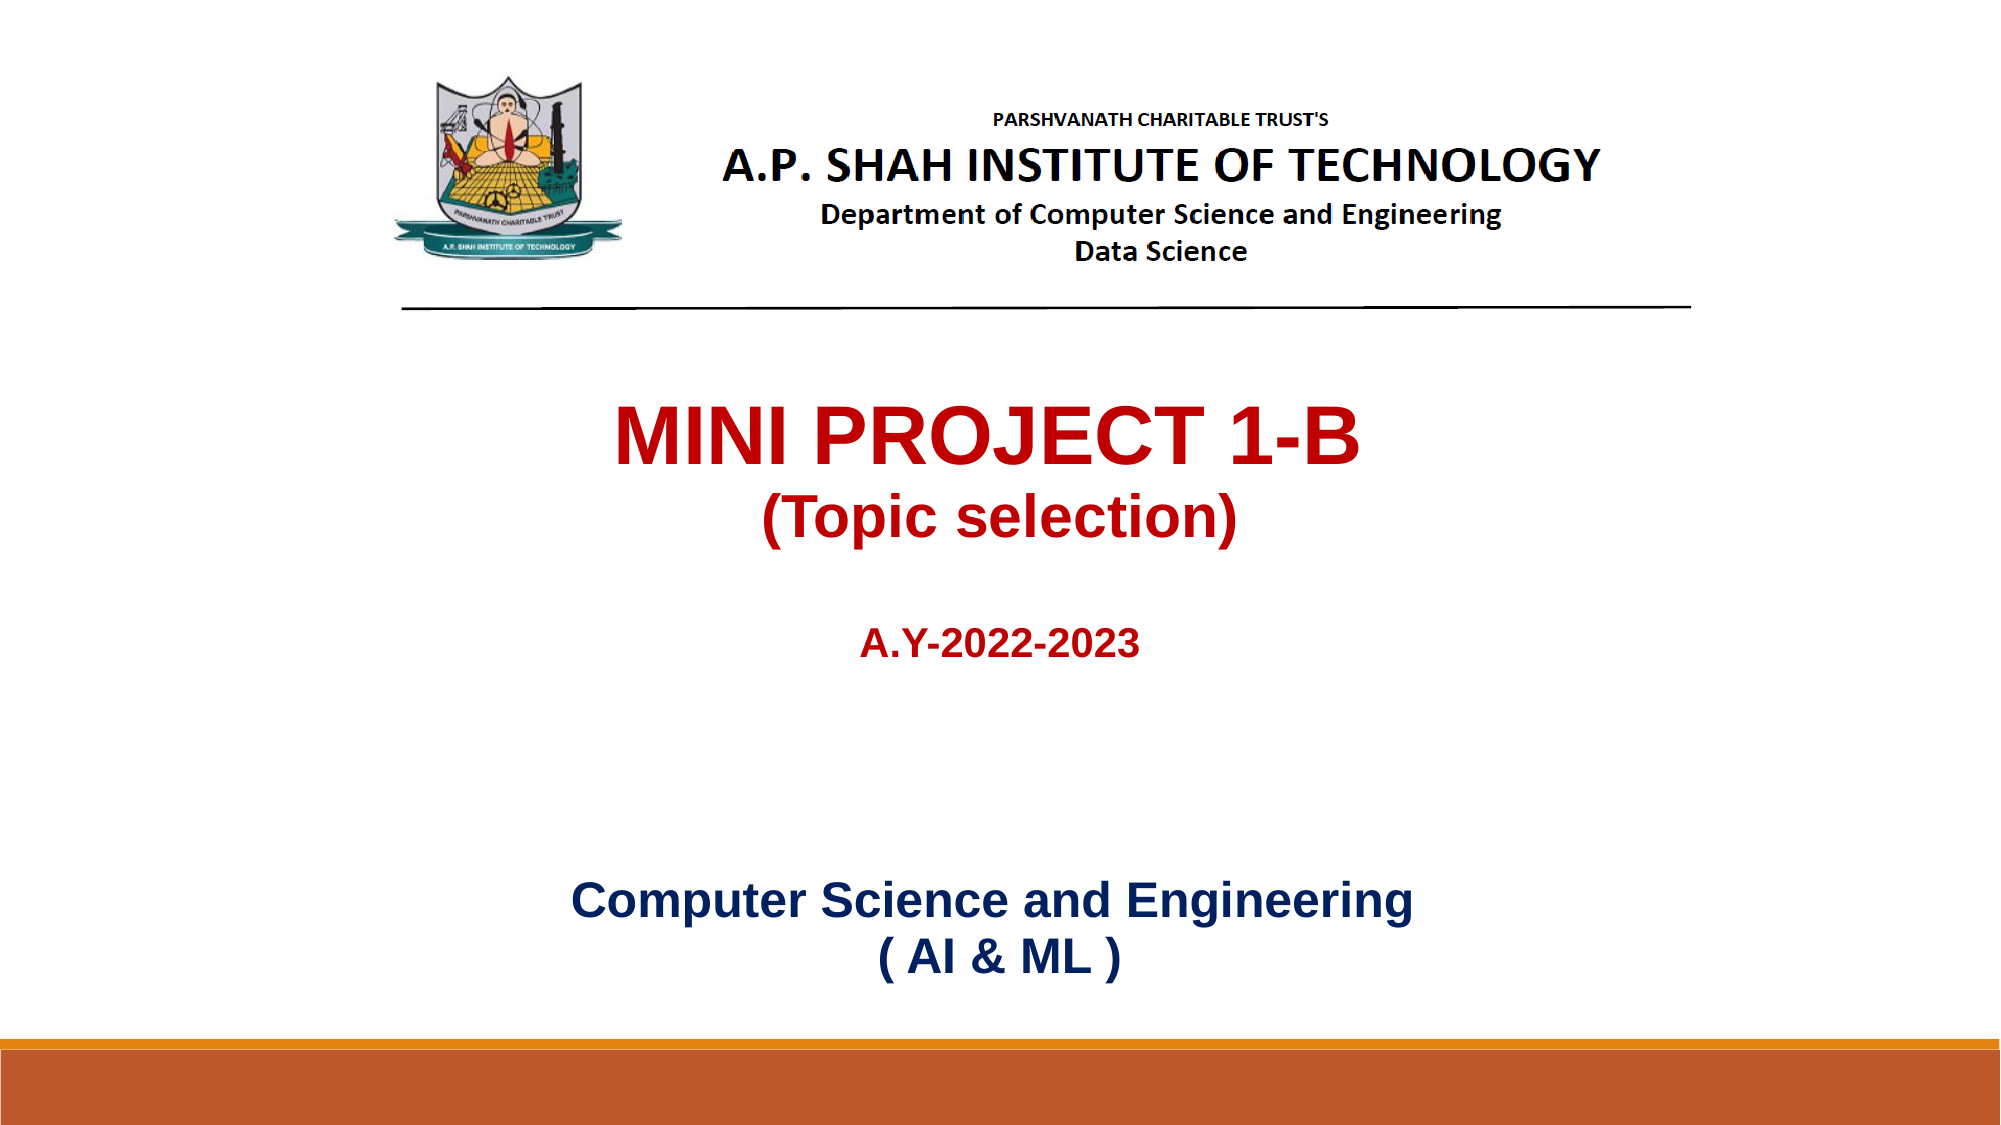

MINI PROJECT 1-B
(Topic selection)
A.Y-2022-2023
Computer Science and Engineering
( AI & ML )